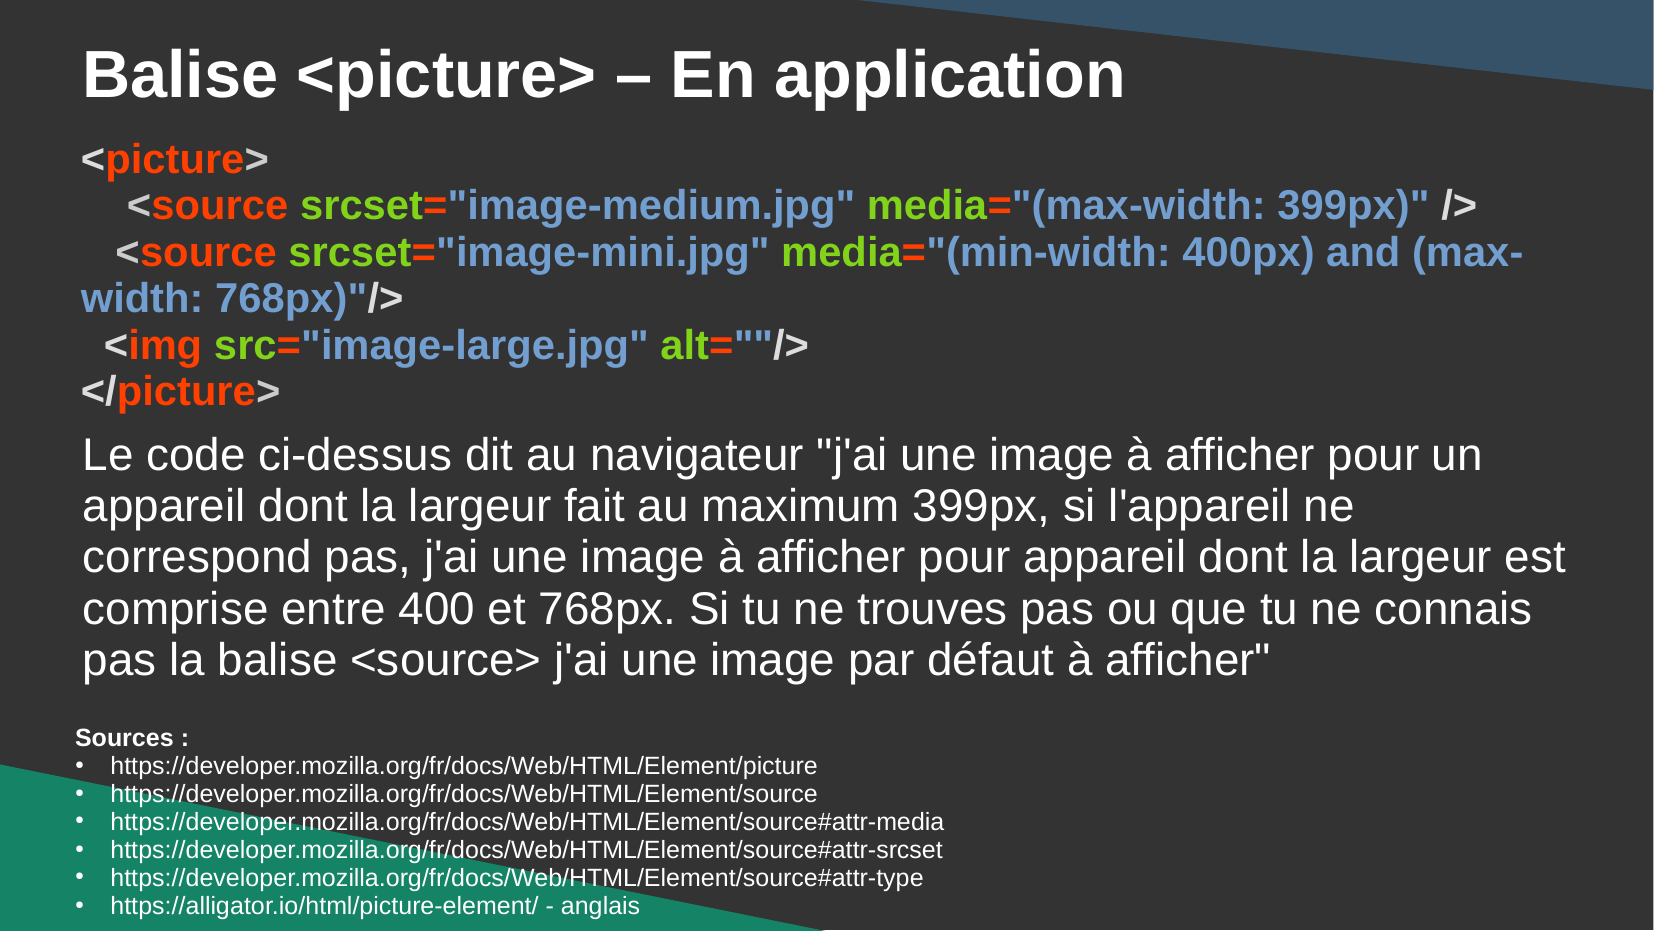

# Balise <picture> – En application
<picture>
 <source srcset="image-medium.jpg" media="(max-width: 399px)" />
 <source srcset="image-mini.jpg" media="(min-width: 400px) and (max-width: 768px)"/>
 <img src="image-large.jpg" alt=""/>
</picture>
Le code ci-dessus dit au navigateur "j'ai une image à afficher pour un appareil dont la largeur fait au maximum 399px, si l'appareil ne correspond pas, j'ai une image à afficher pour appareil dont la largeur est comprise entre 400 et 768px. Si tu ne trouves pas ou que tu ne connais pas la balise <source> j'ai une image par défaut à afficher"
Sources :
https://developer.mozilla.org/fr/docs/Web/HTML/Element/picture
https://developer.mozilla.org/fr/docs/Web/HTML/Element/source
https://developer.mozilla.org/fr/docs/Web/HTML/Element/source#attr-media
https://developer.mozilla.org/fr/docs/Web/HTML/Element/source#attr-srcset
https://developer.mozilla.org/fr/docs/Web/HTML/Element/source#attr-type
https://alligator.io/html/picture-element/ - anglais